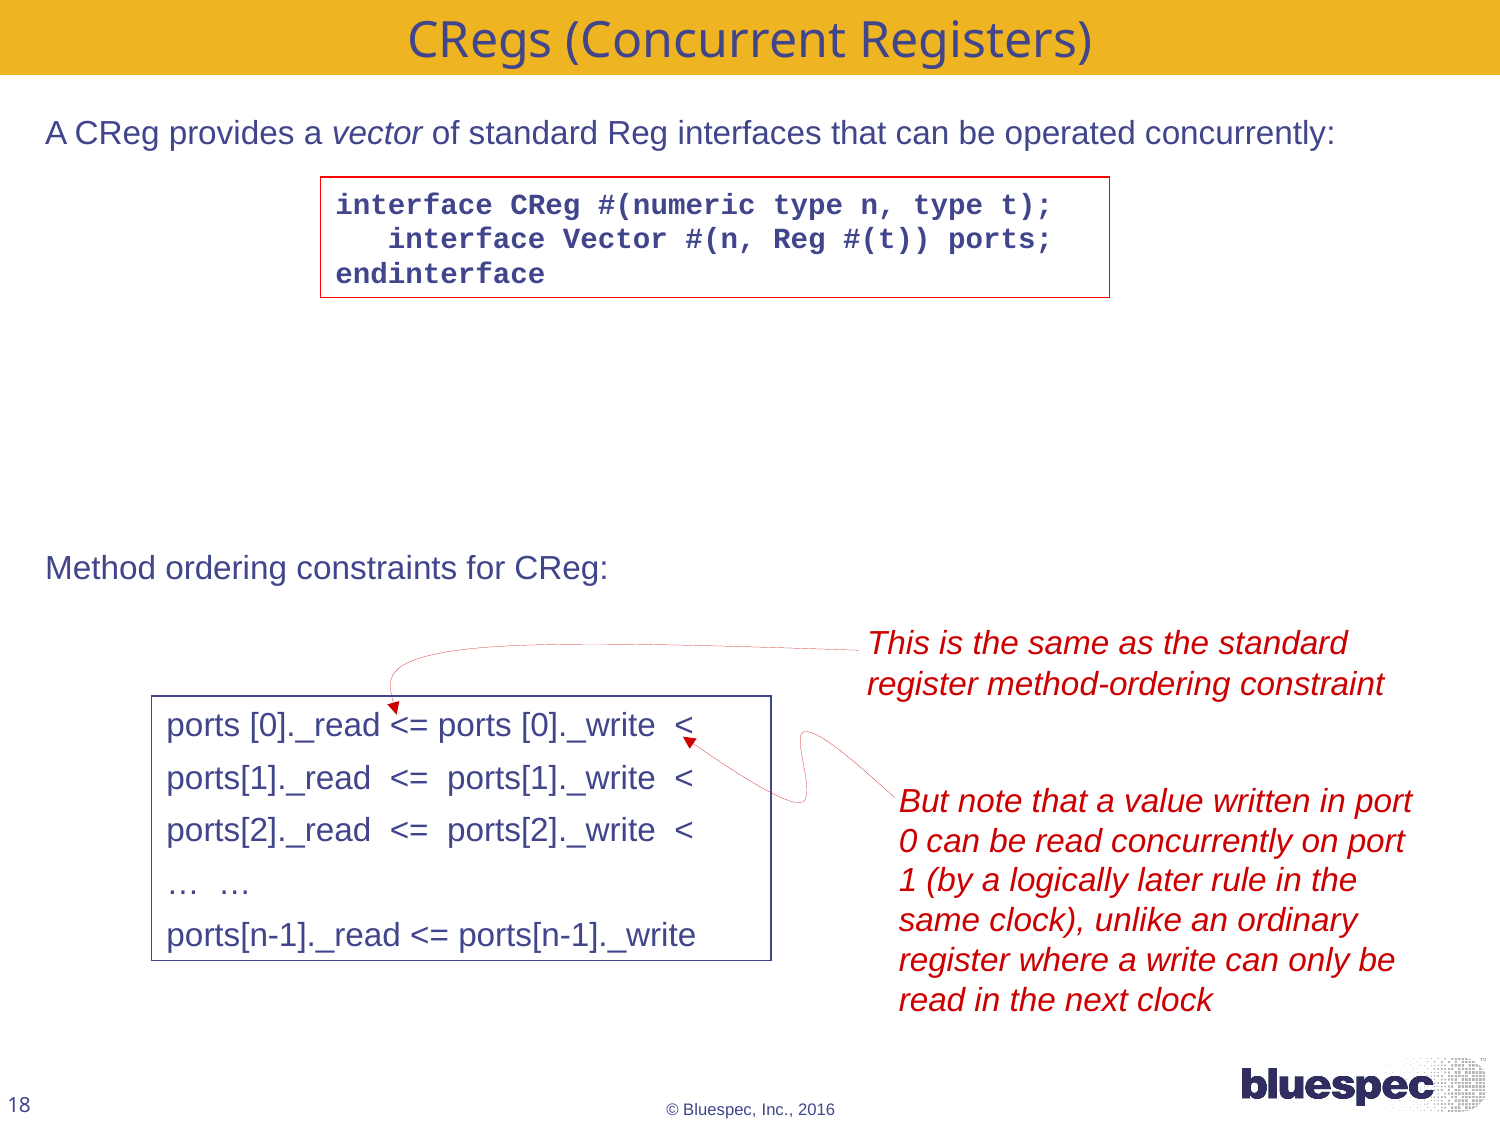

CRegs (Concurrent Registers)
A CReg provides a vector of standard Reg interfaces that can be operated concurrently:
interface CReg #(numeric type n, type t);
 interface Vector #(n, Reg #(t)) ports;
endinterface
Method ordering constraints for CReg:
This is the same as the standard register method-ordering constraint
ports [0]._read <= ports [0]._write <
ports[1]._read <= ports[1]._write <
ports[2]._read <= ports[2]._write <
… …
ports[n-1]._read <= ports[n-1]._write
But note that a value written in port 0 can be read concurrently on port 1 (by a logically later rule in the same clock), unlike an ordinary register where a write can only be read in the next clock